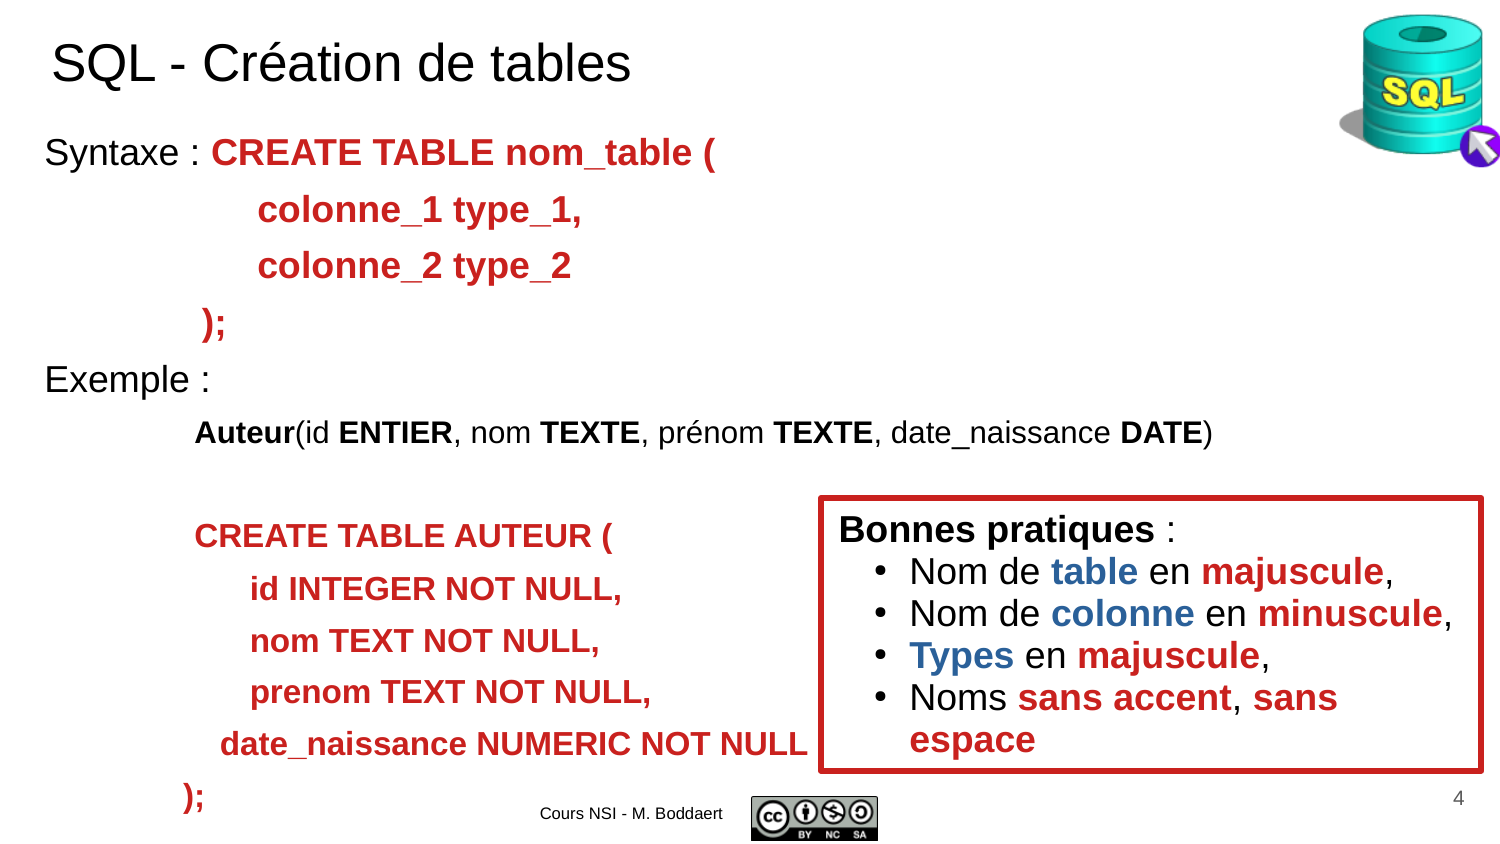

# SQL - Création de tables
Syntaxe : CREATE TABLE nom_table (
	 colonne_1 type_1,
	 colonne_2 type_2
 );
Exemple :
	Auteur(id ENTIER, nom TEXTE, prénom TEXTE, date_naissance DATE)
	CREATE TABLE AUTEUR (
	 id INTEGER NOT NULL,
	 nom TEXT NOT NULL,
	 prenom TEXT NOT NULL,
 date_naissance NUMERIC NOT NULL
 );
Bonnes pratiques :
Nom de table en majuscule,
Nom de colonne en minuscule,
Types en majuscule,
Noms sans accent, sans espace